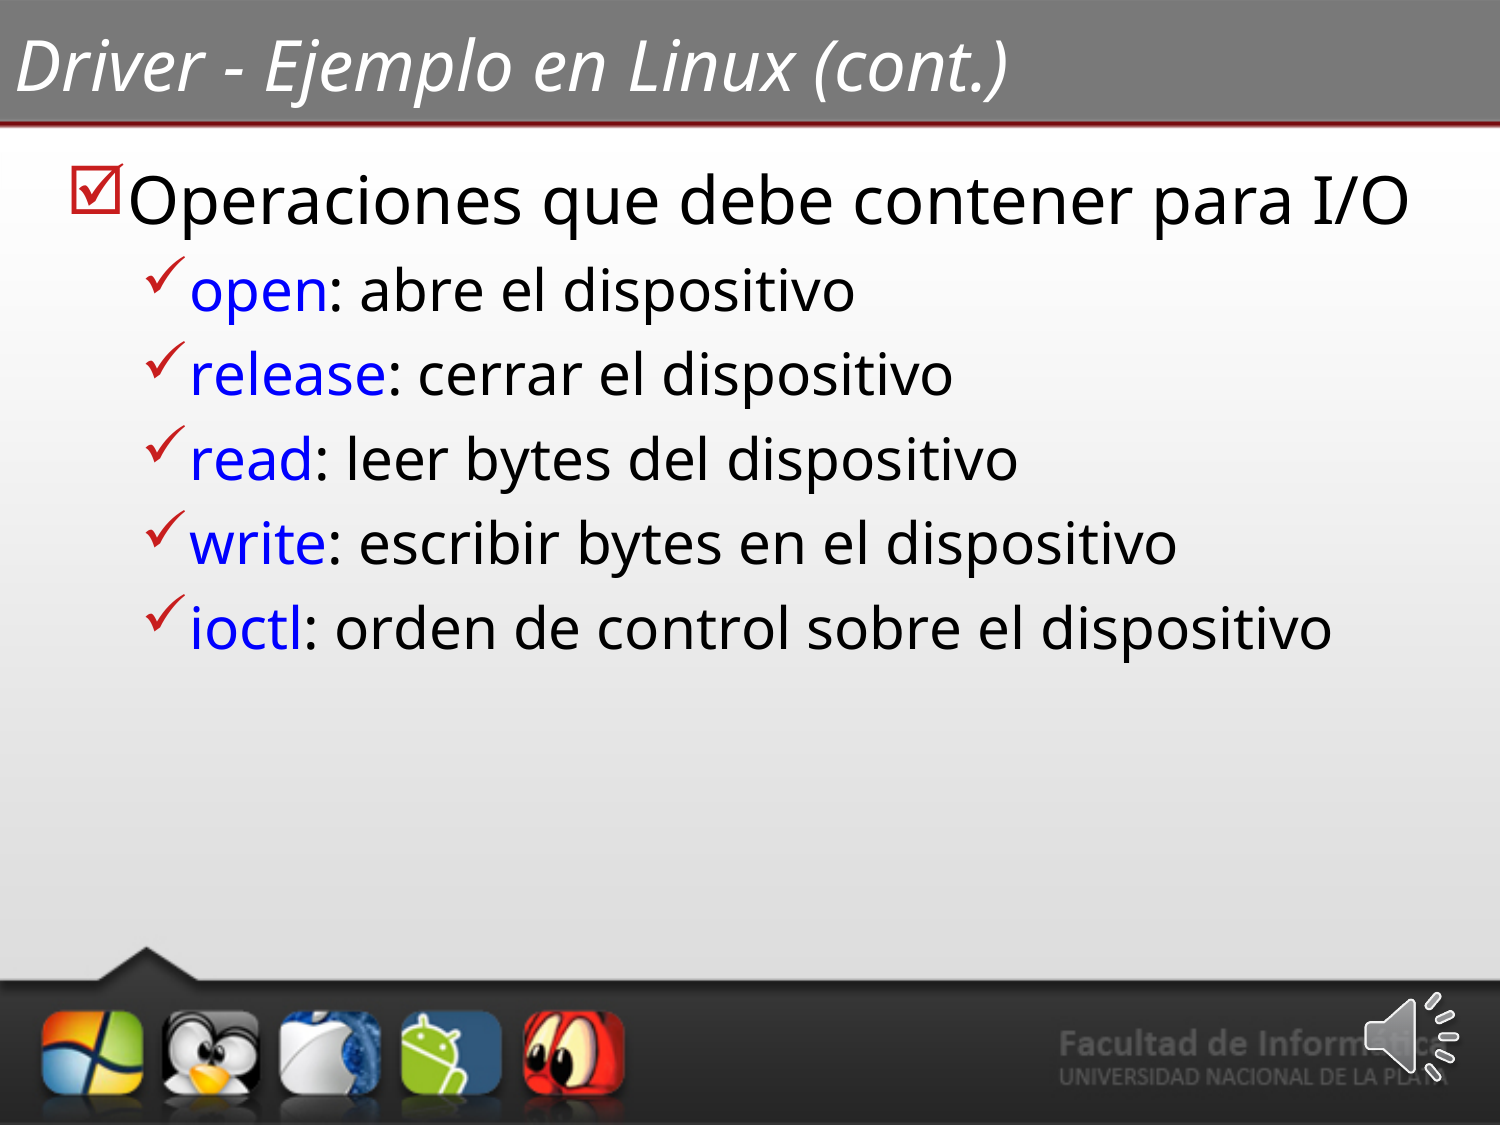

Driver - Ejemplo en Linux (cont.)
Operaciones que debe contener para I/O
open: abre el dispositivo
release: cerrar el dispositivo
read: leer bytes del dispositivo
write: escribir bytes en el dispositivo
ioctl: orden de control sobre el dispositivo